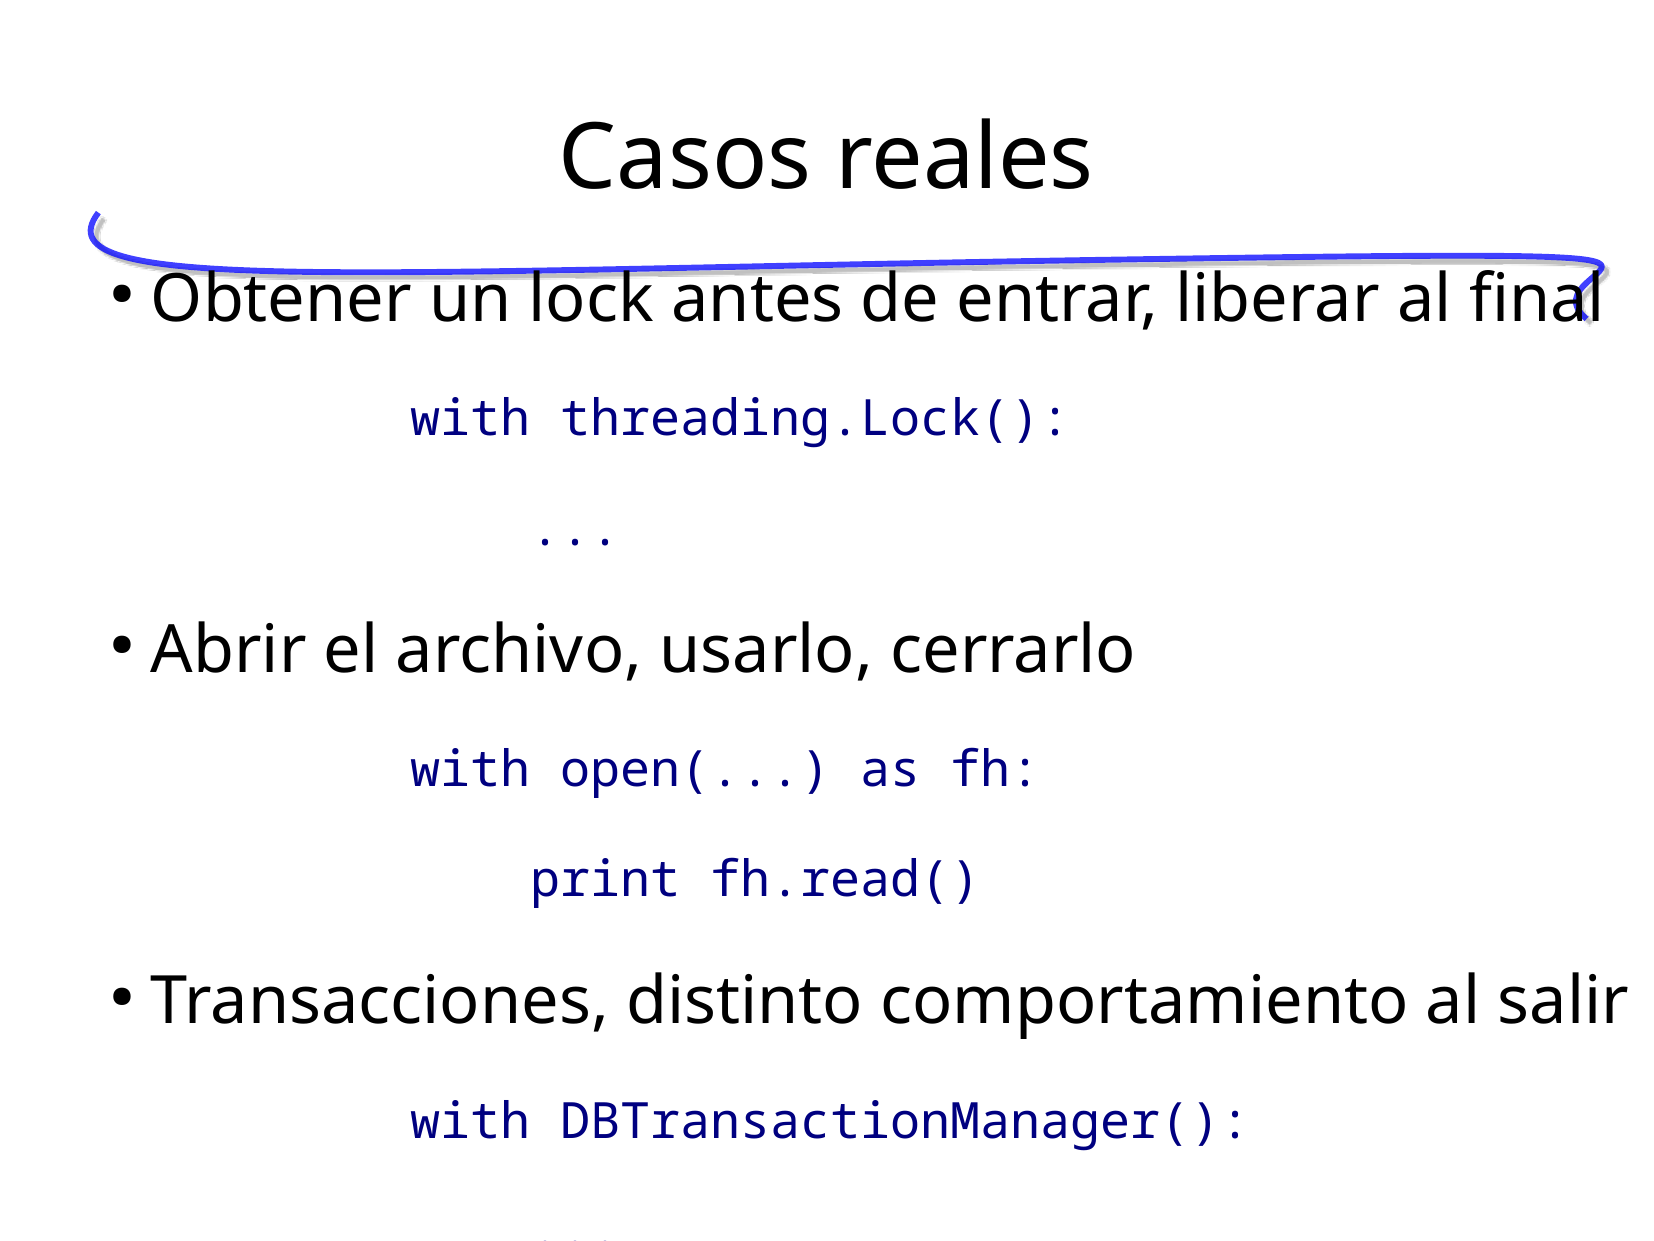

Casos reales
# Obtener un lock antes de entrar, liberar al final
 with threading.Lock():
 ...
 Abrir el archivo, usarlo, cerrarlo
 with open(...) as fh:
 print fh.read()
 Transacciones, distinto comportamiento al salir
 with DBTransactionManager():
 ...